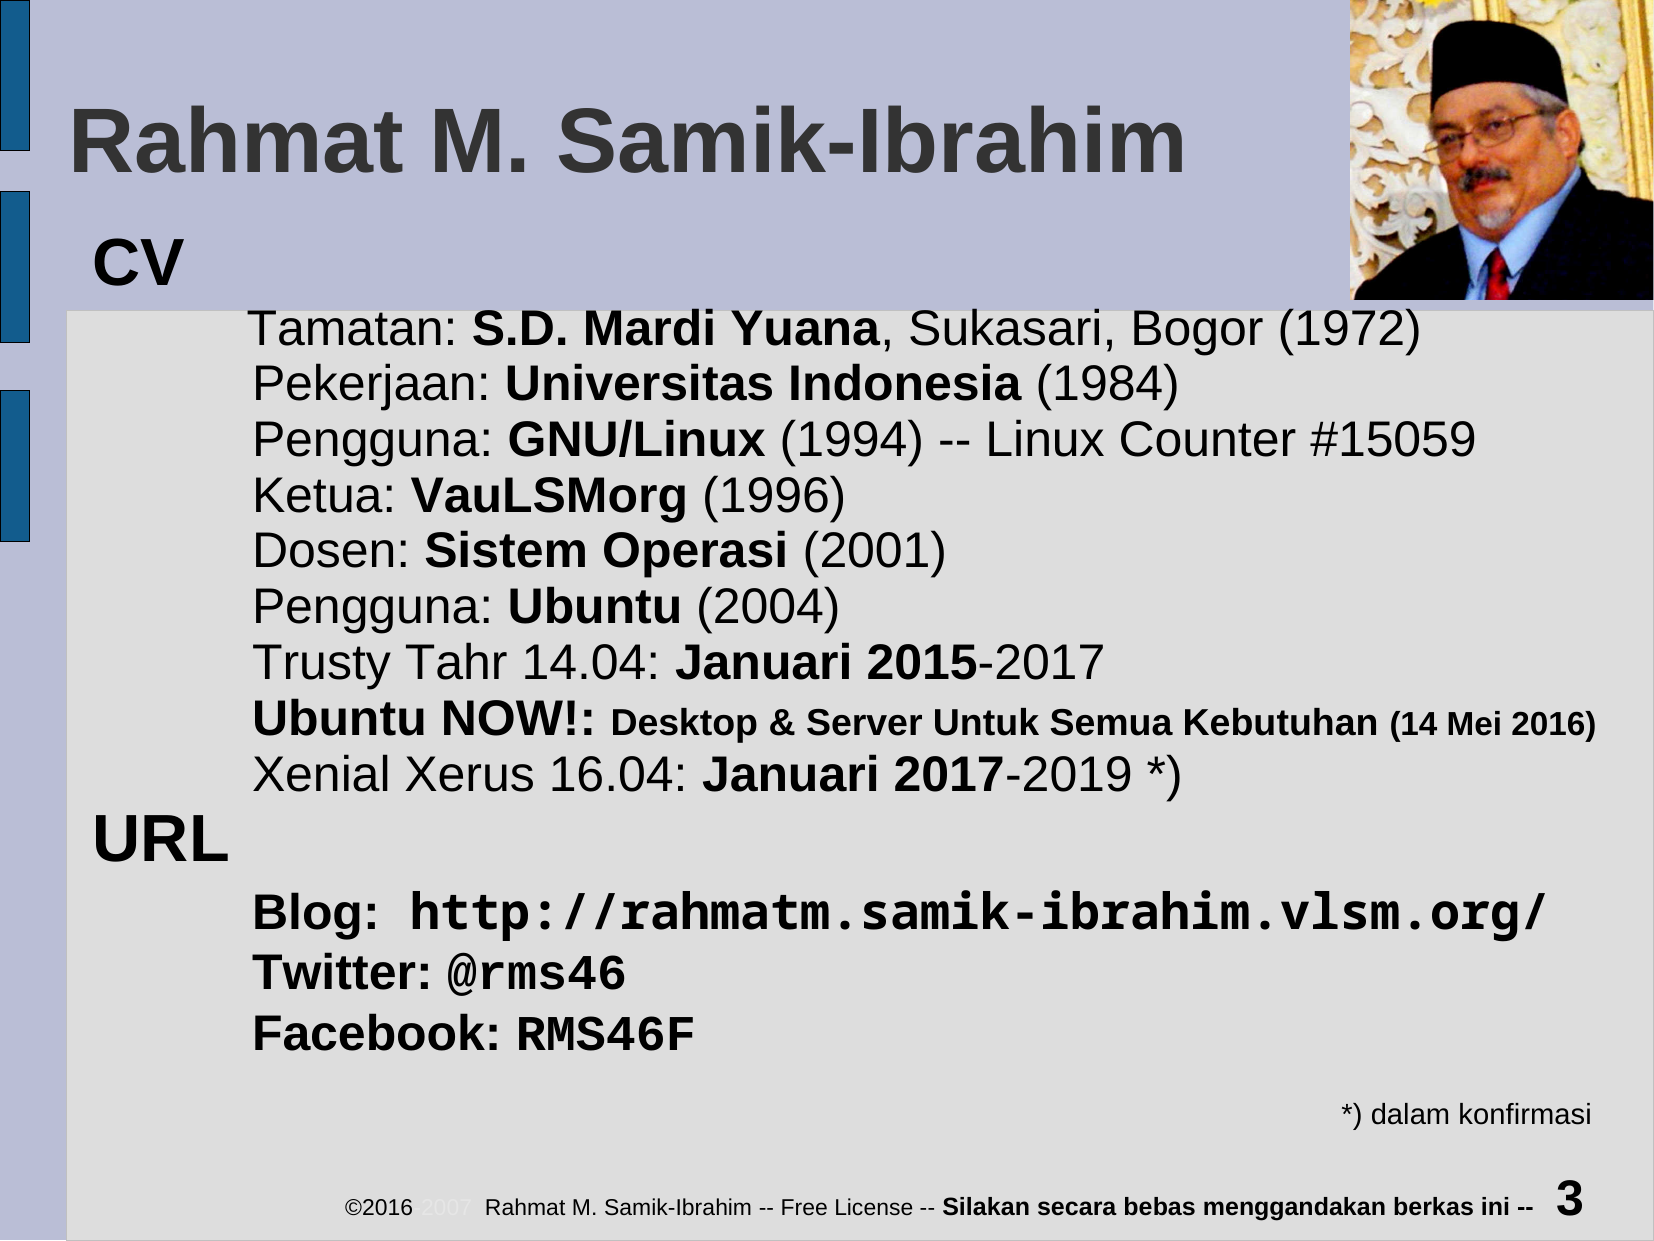

# Rahmat M. Samik-Ibrahim
CV
 Tamatan: S.D. Mardi Yuana, Sukasari, Bogor (1972)
Pekerjaan: Universitas Indonesia (1984)
Pengguna: GNU/Linux (1994) -- Linux Counter #15059
Ketua: VauLSMorg (1996)
Dosen: Sistem Operasi (2001)
Pengguna: Ubuntu (2004)
Trusty Tahr 14.04: Januari 2015-2017
Ubuntu NOW!: Desktop & Server Untuk Semua Kebutuhan (14 Mei 2016)
Xenial Xerus 16.04: Januari 2017-2019 *)
URL
Blog: http://rahmatm.samik-ibrahim.vlsm.org/
Twitter: @rms46
Facebook: RMS46F
*) dalam konfirmasi